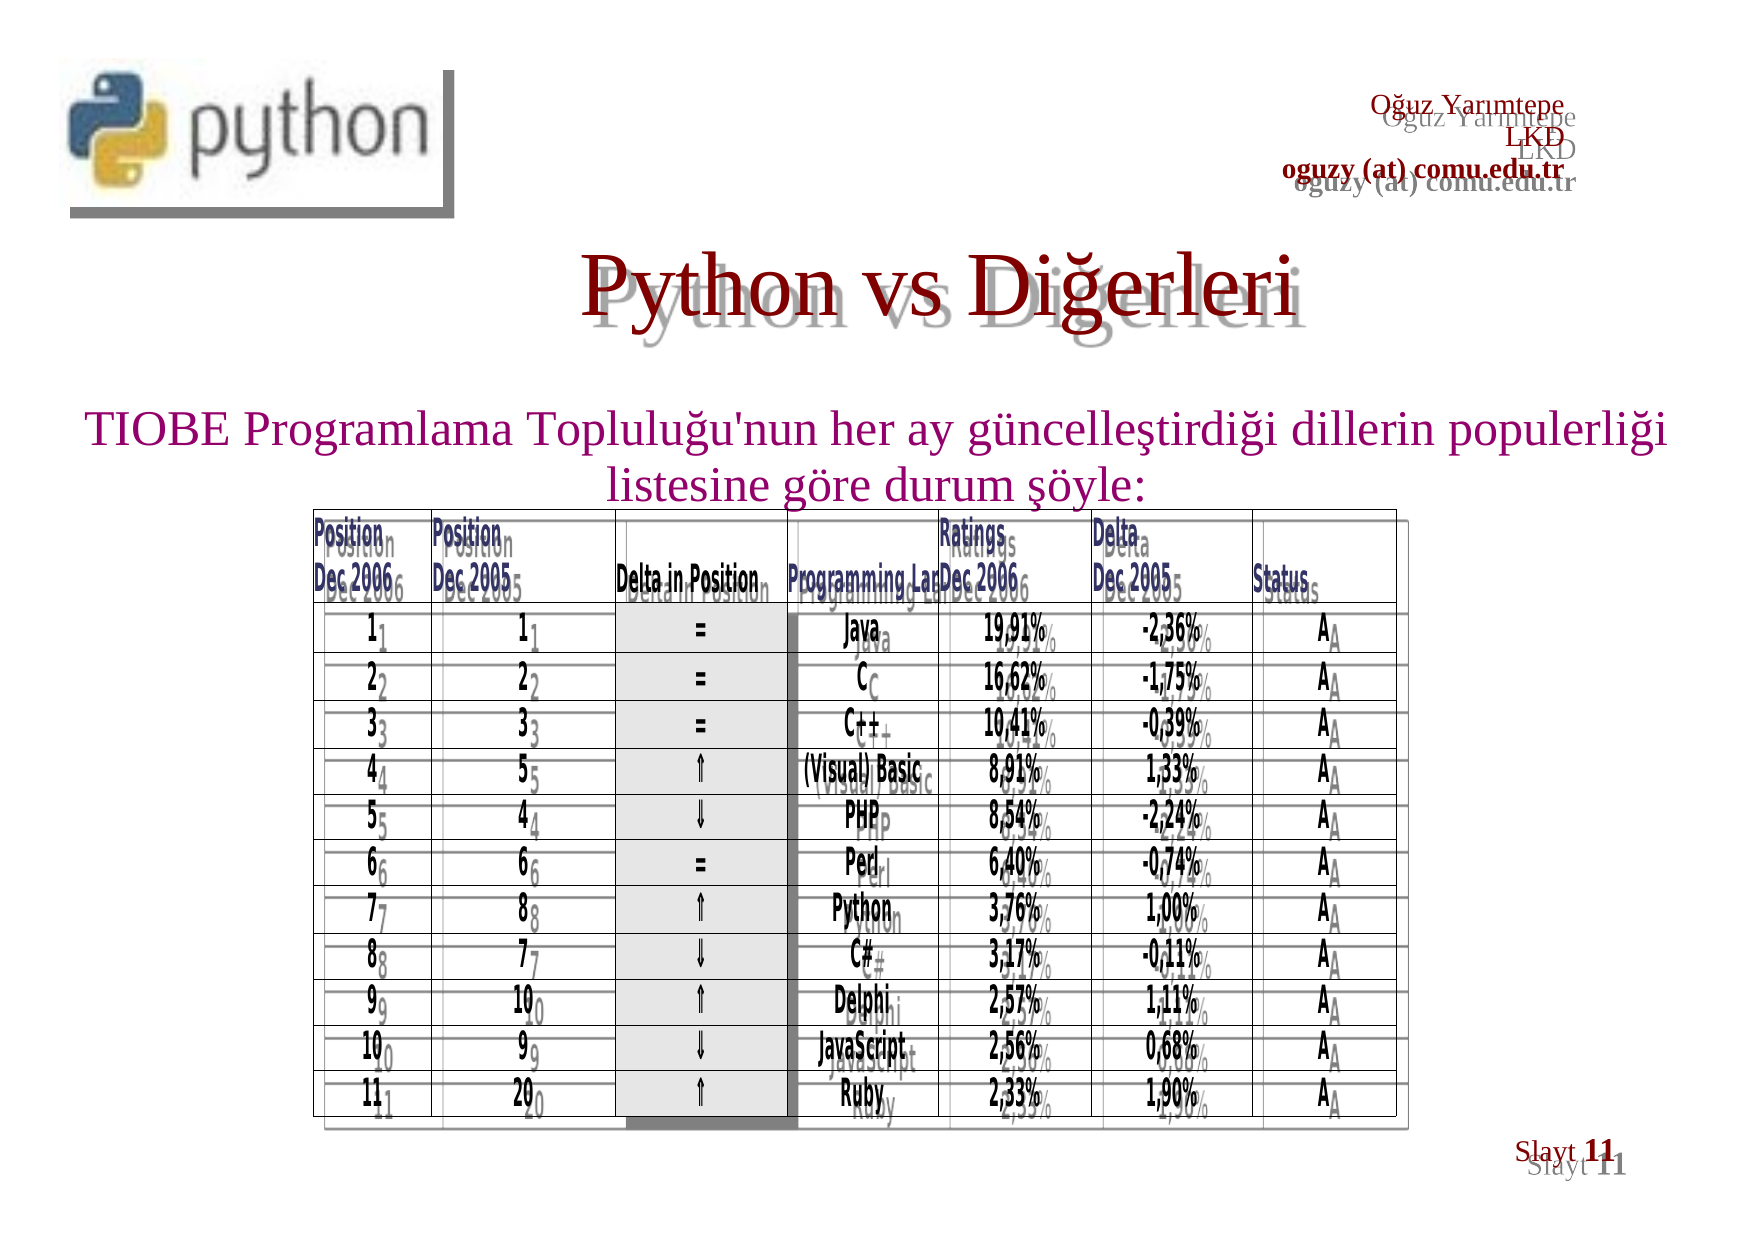

# Python vs Diğerleri
TIOBE Programlama Topluluğu'nun her ay güncelleştirdiği dillerin populerliği listesine göre durum şöyle: